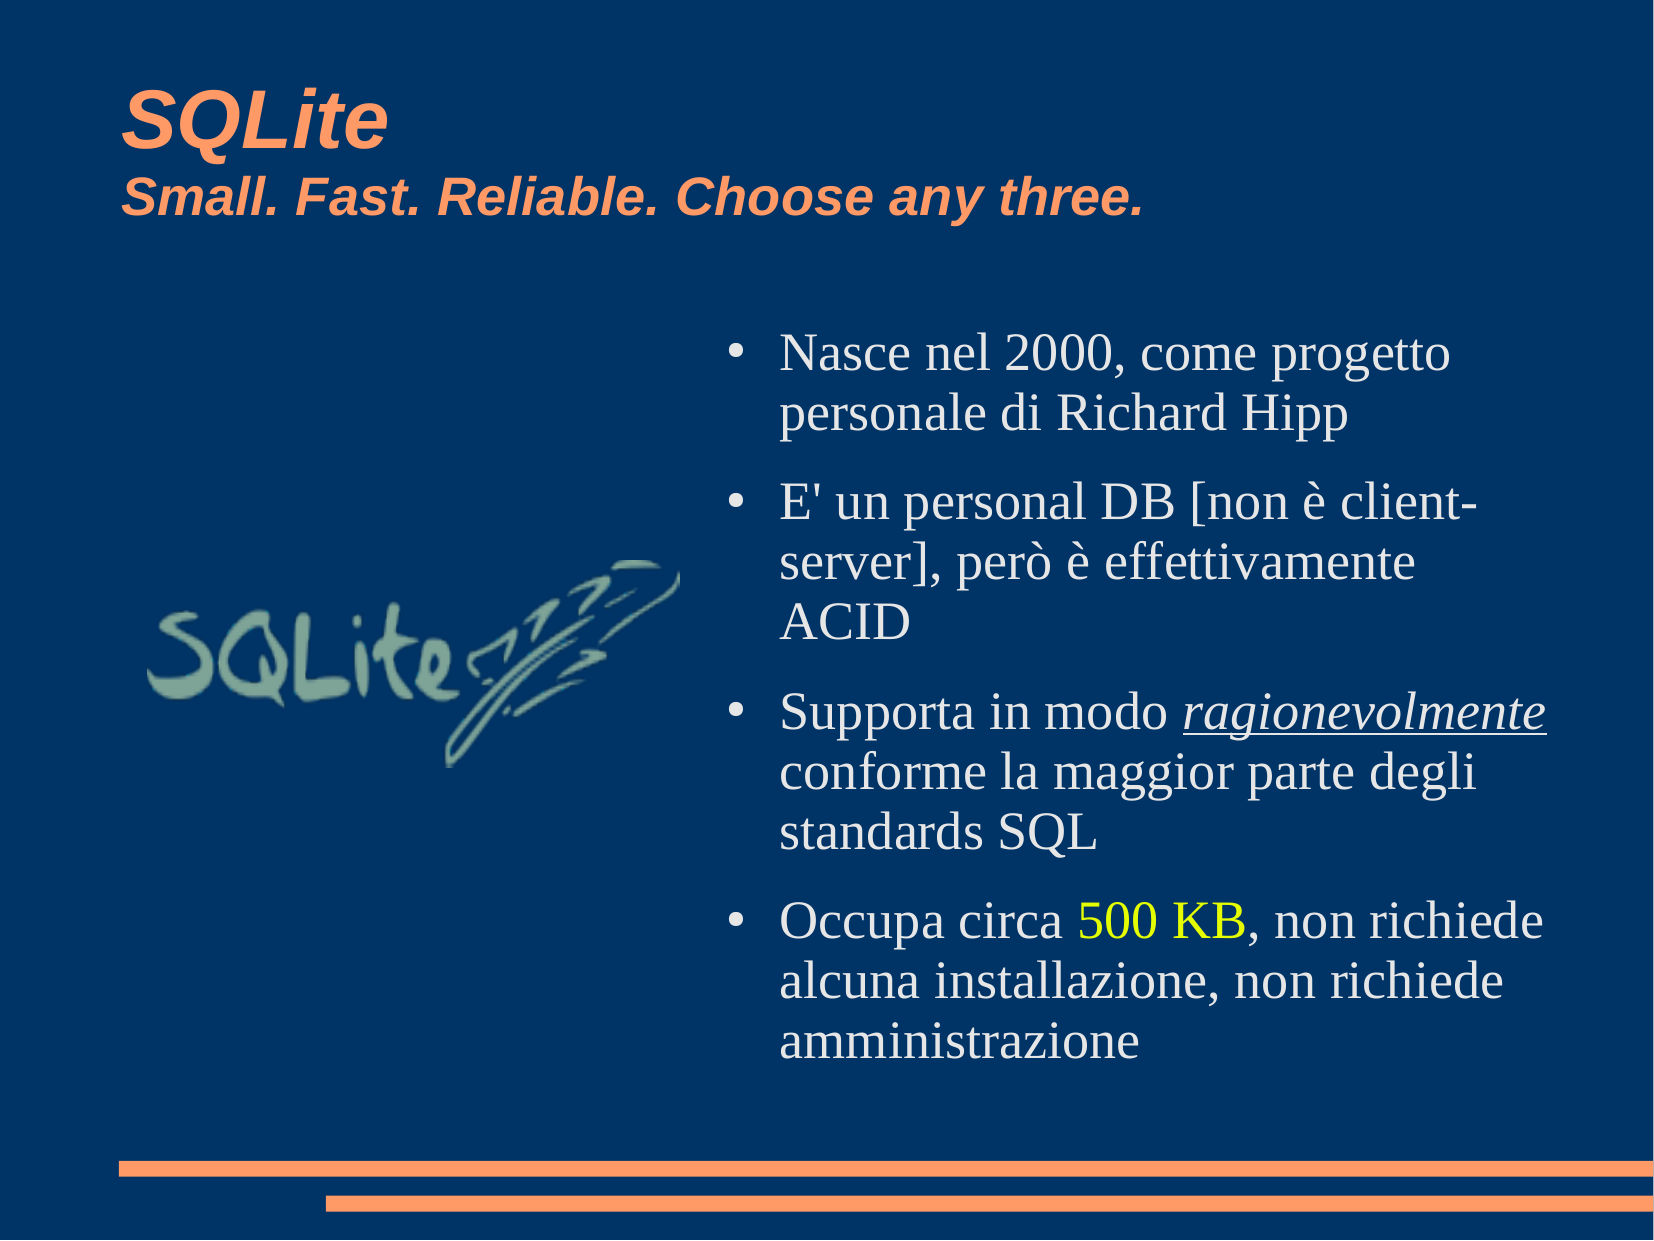

# SQLite Small. Fast. Reliable. Choose any three.
Nasce nel 2000, come progetto personale di Richard Hipp
E' un personal DB [non è client-server], però è effettivamente ACID
Supporta in modo ragionevolmente conforme la maggior parte degli standards SQL
Occupa circa 500 KB, non richiede alcuna installazione, non richiede amministrazione